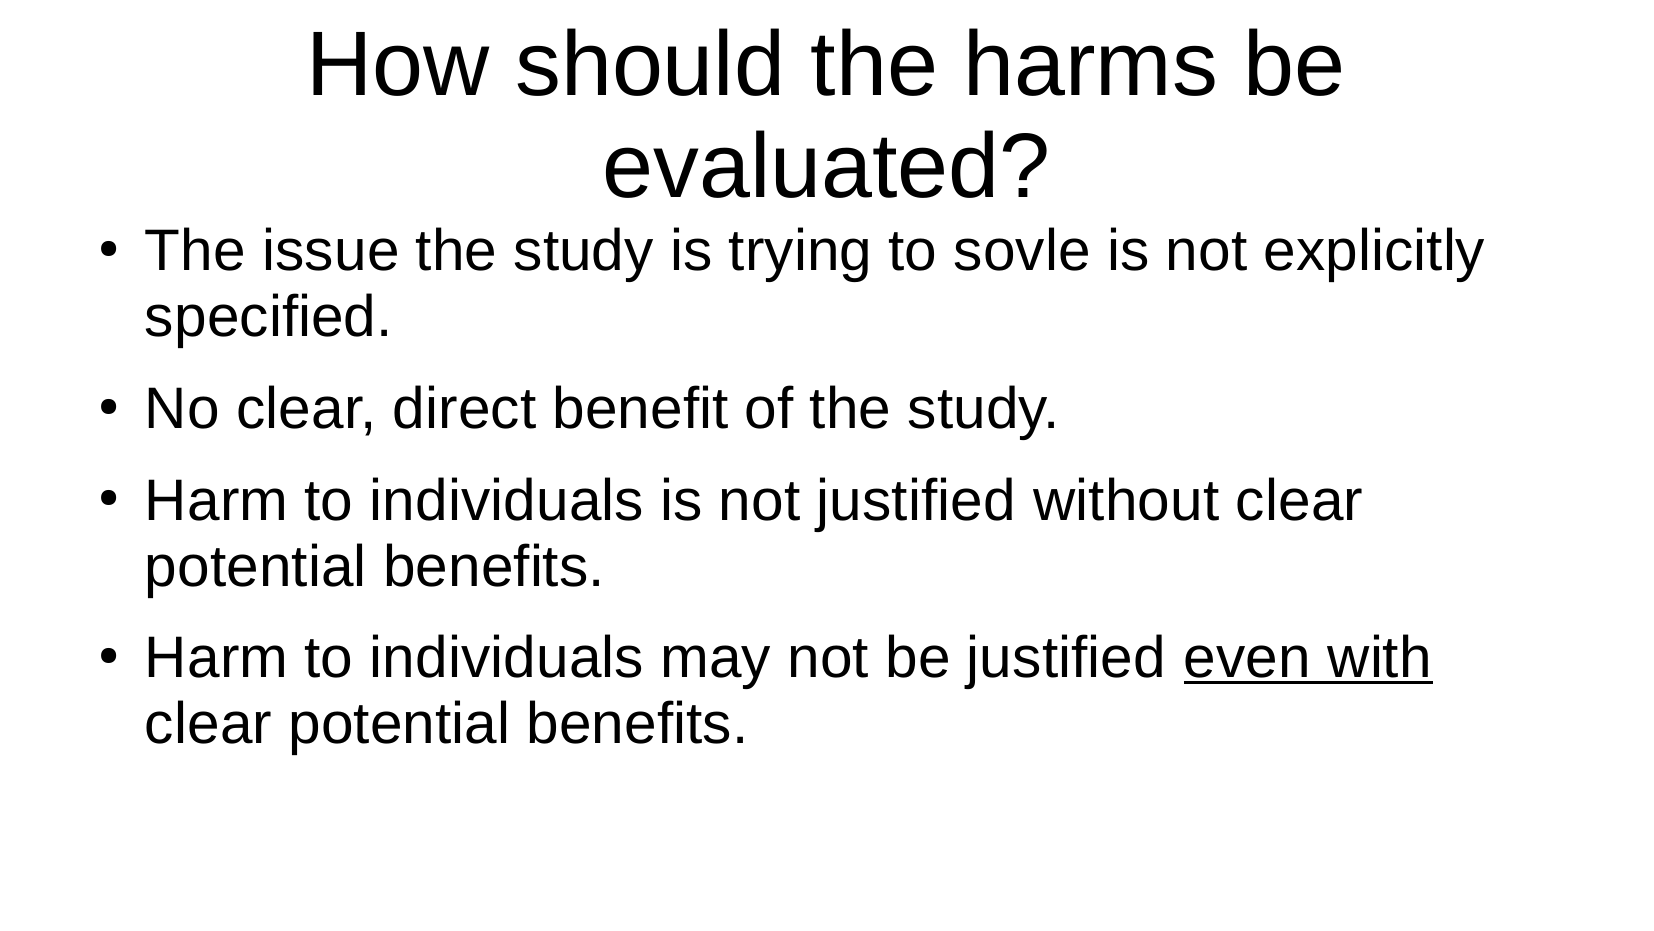

# How should the harms be evaluated?
The issue the study is trying to sovle is not explicitly specified.
No clear, direct benefit of the study.
Harm to individuals is not justified without clear potential benefits.
Harm to individuals may not be justified even with clear potential benefits.